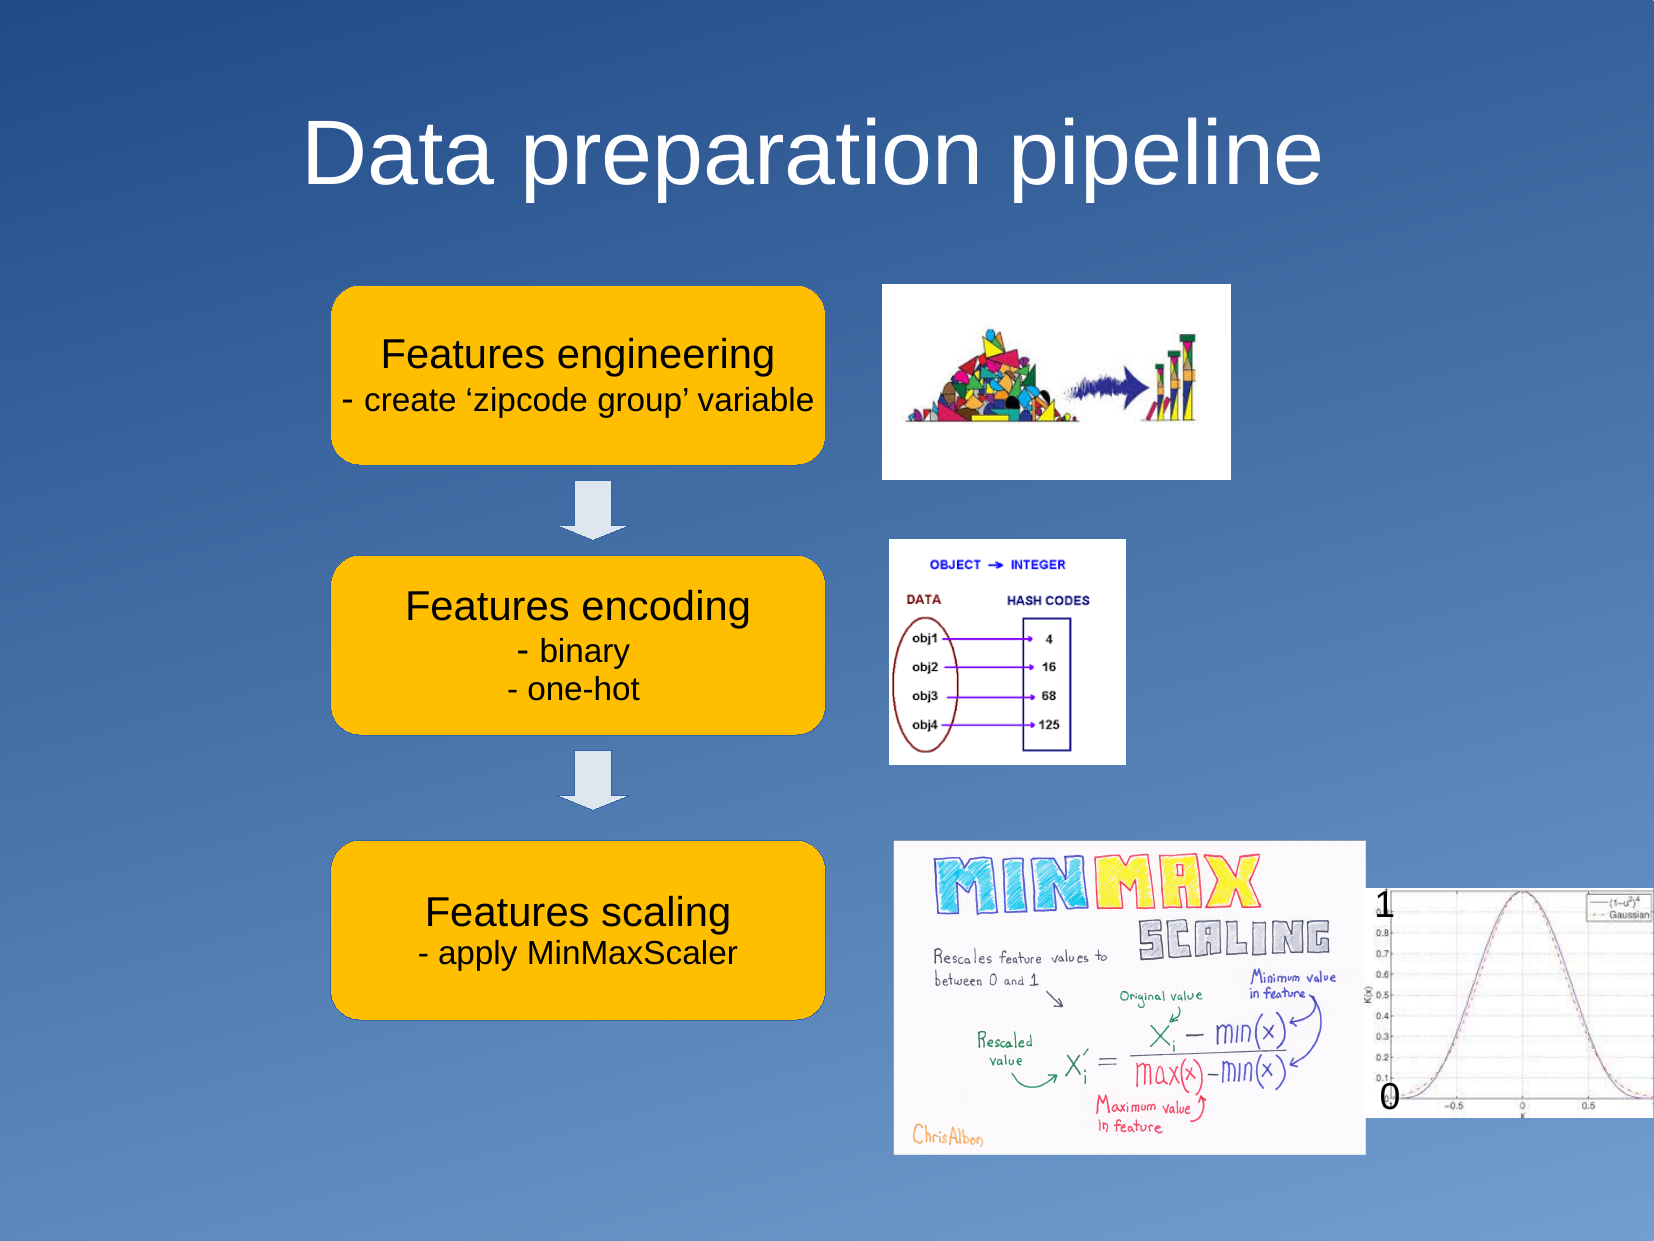

# Data preparation pipeline
Features engineering
- create ‘zipcode group’ variable
Features encoding
- binary
- one-hot
Features scaling
- apply MinMaxScaler
1
0